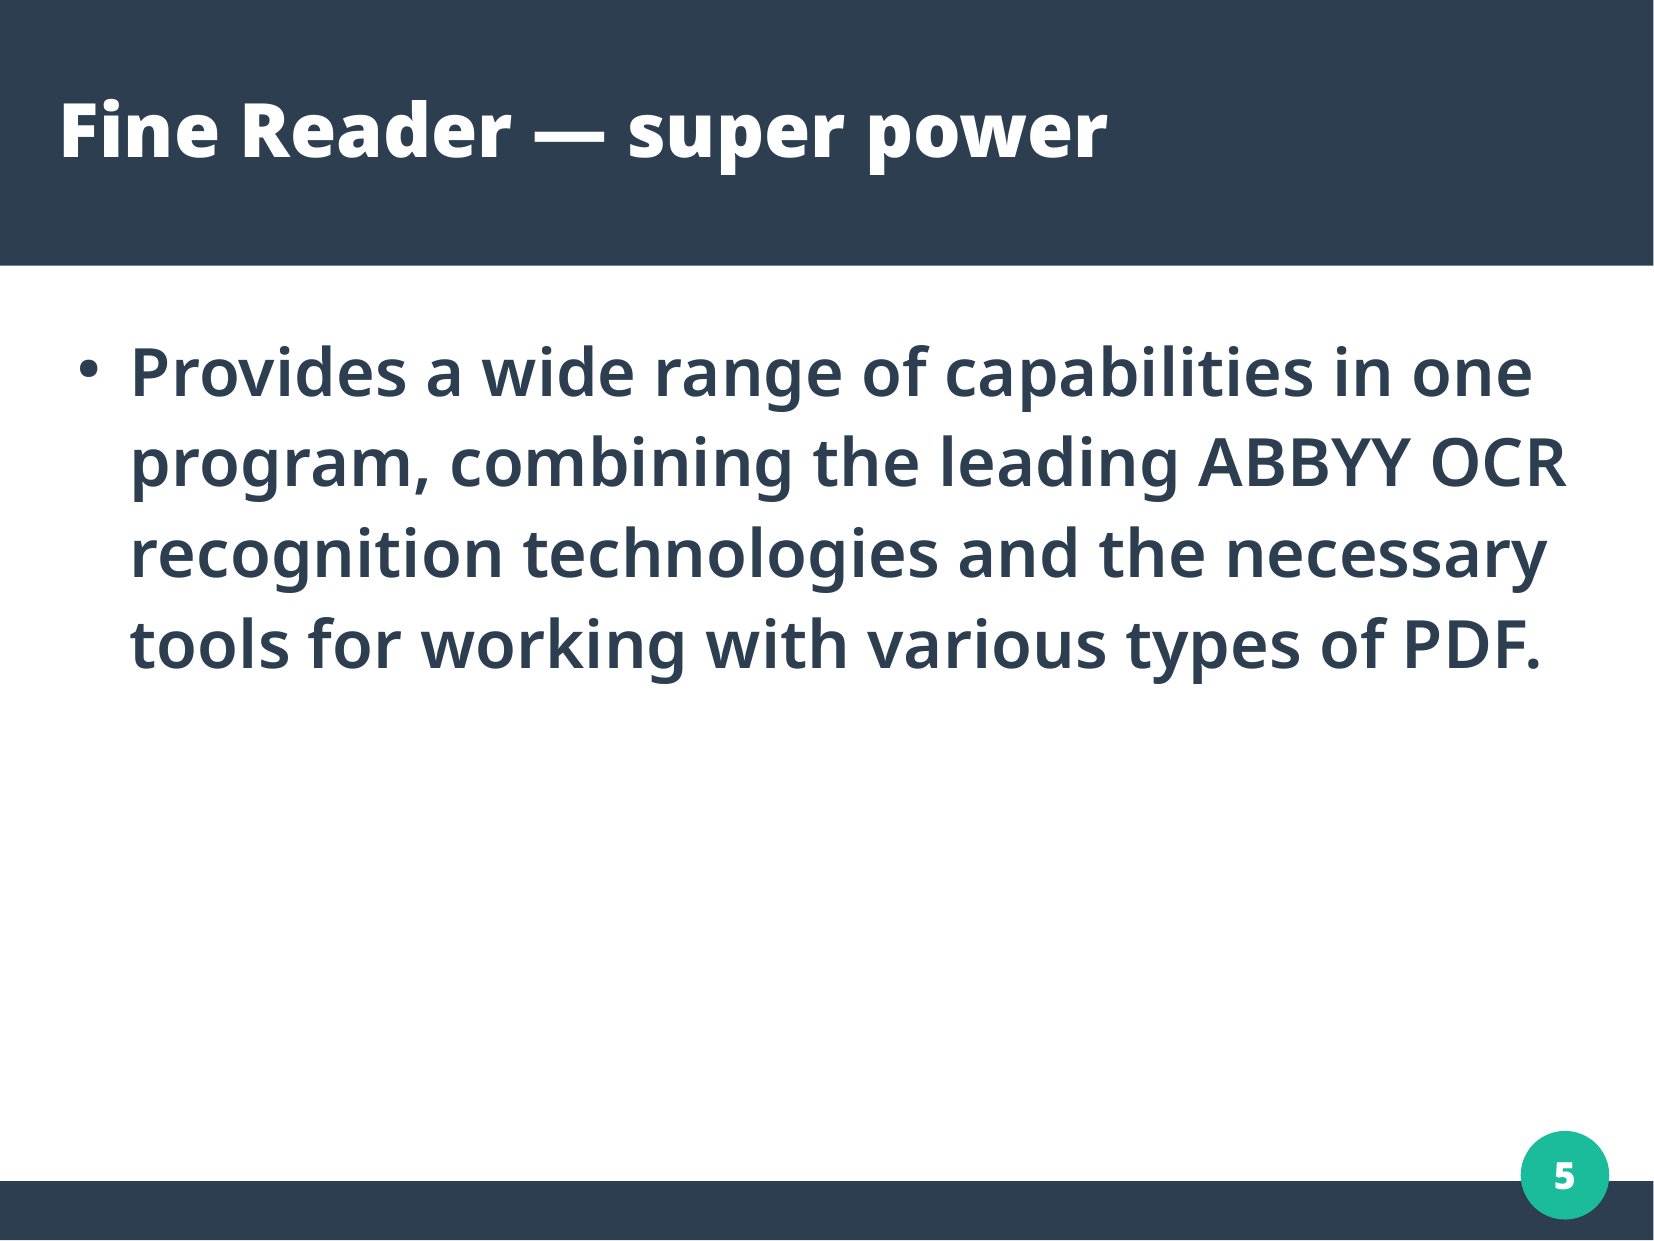

# Fine Reader — super power
Provides a wide range of capabilities in one program, combining the leading ABBYY OCR recognition technologies and the necessary tools for working with various types of PDF.
5